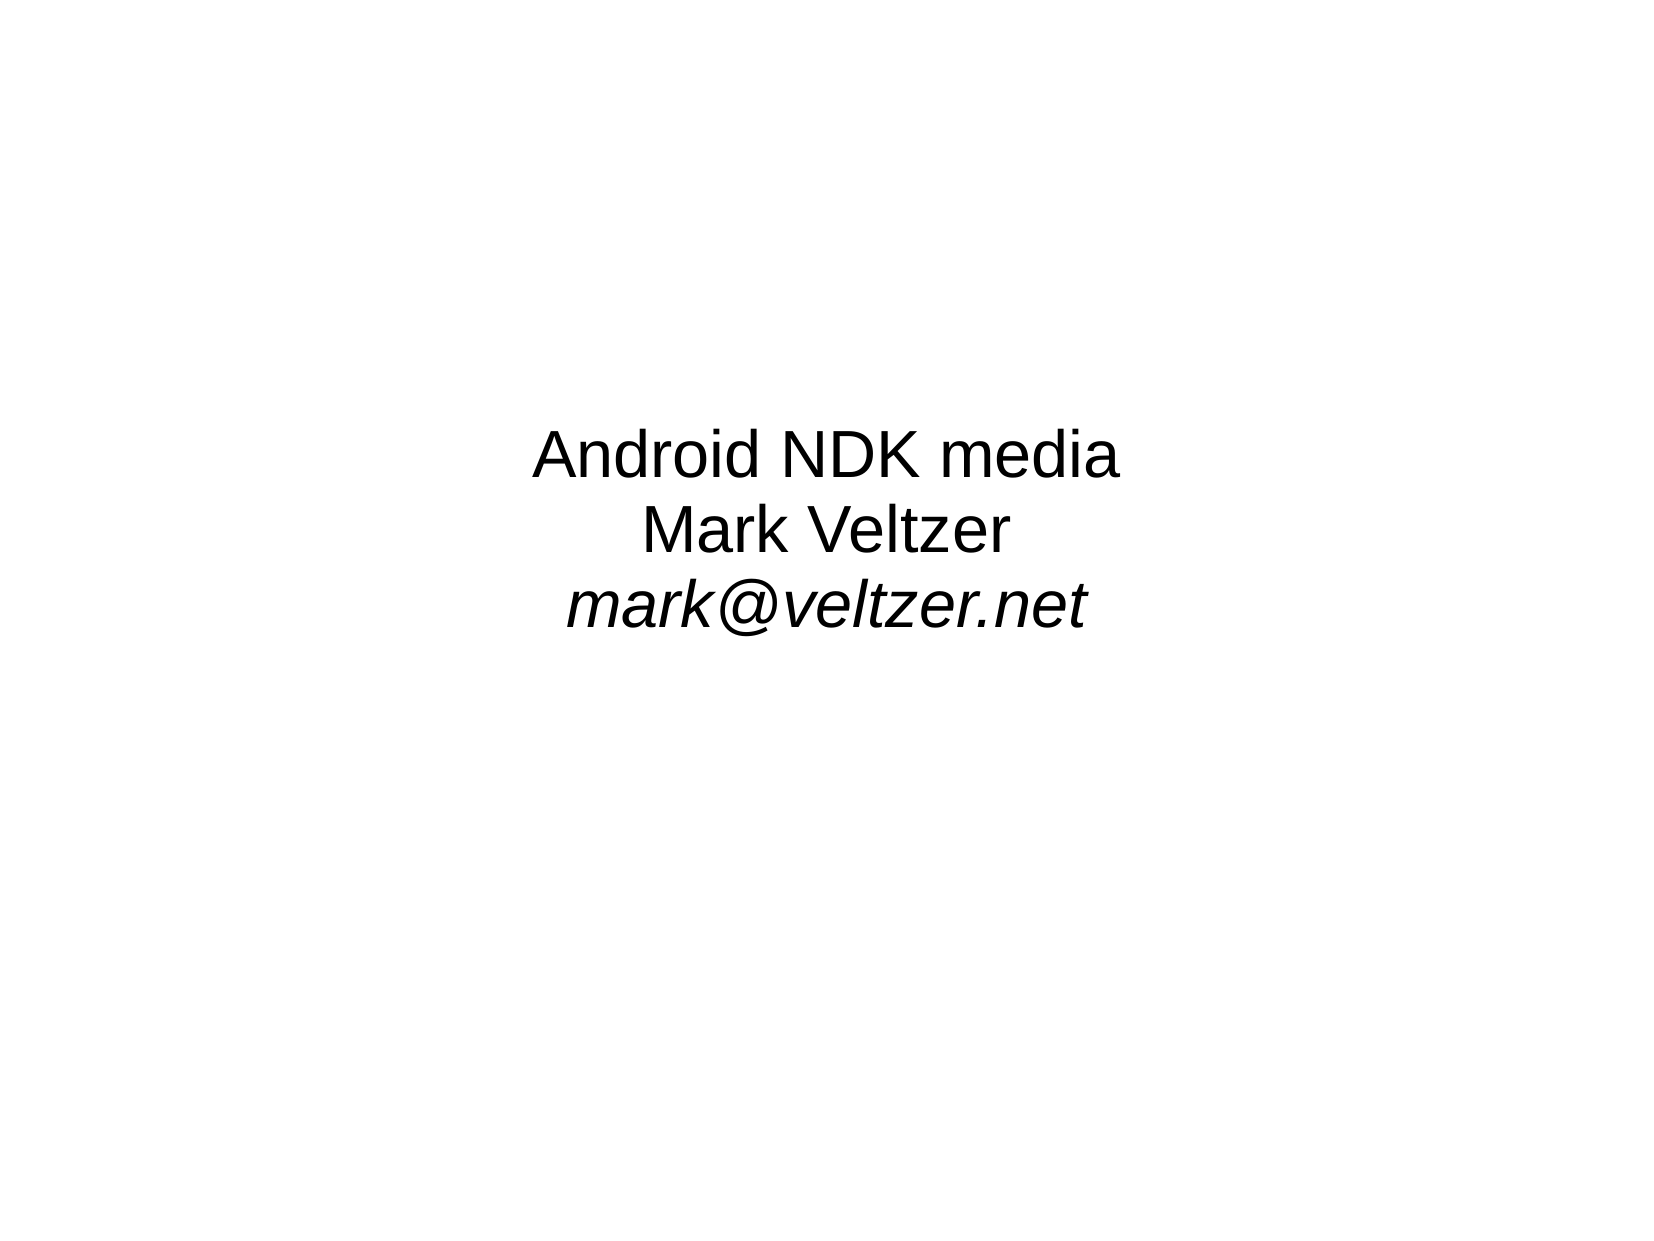

# Android NDK media
Mark Veltzer
mark@veltzer.net